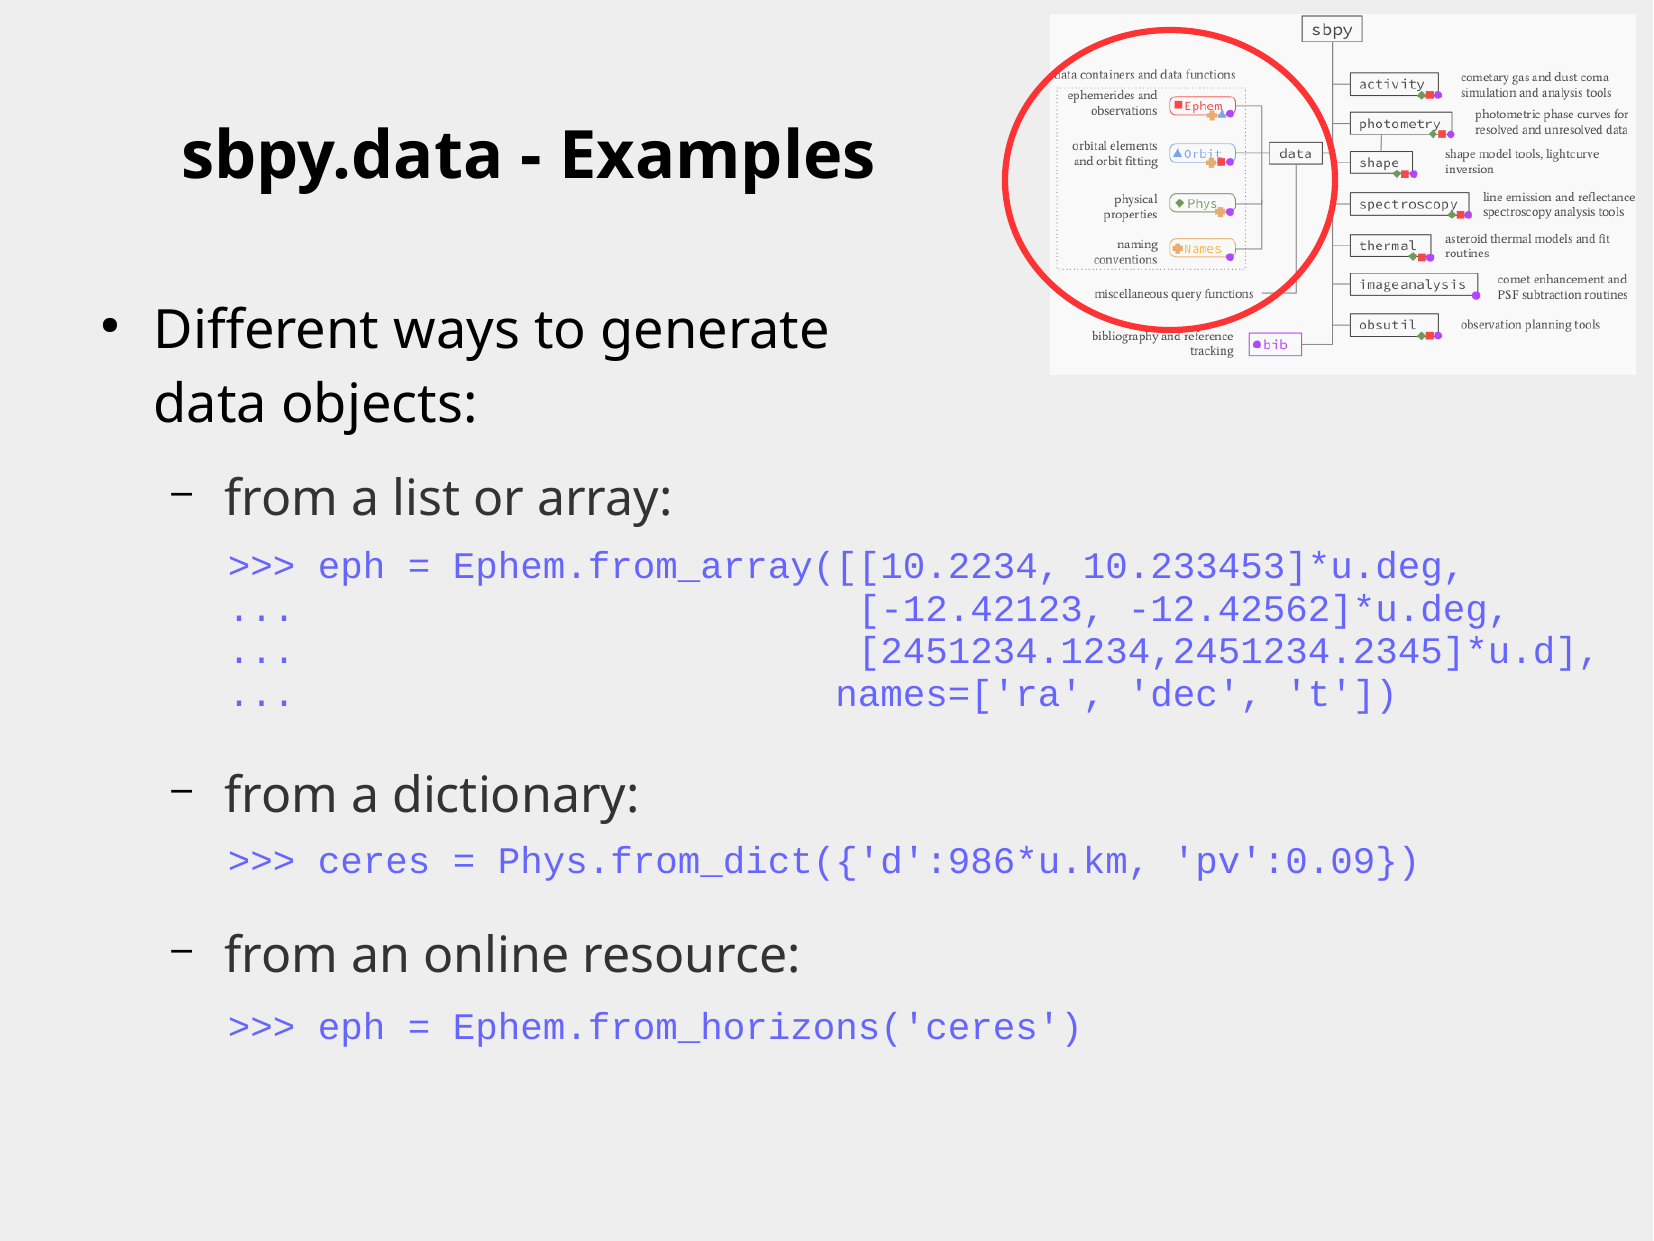

# sbpy.data - Examples
Different ways to generate
data objects:
from a list or array:
from a dictionary:
from an online resource:
>>> eph = Ephem.from_array([[10.2234, 10.233453]*u.deg,
... [-12.42123, -12.42562]*u.deg,
... [2451234.1234,2451234.2345]*u.d],
... names=['ra', 'dec', 't'])
>>> ceres = Phys.from_dict({'d':986*u.km, 'pv':0.09})
>>> eph = Ephem.from_horizons('ceres')